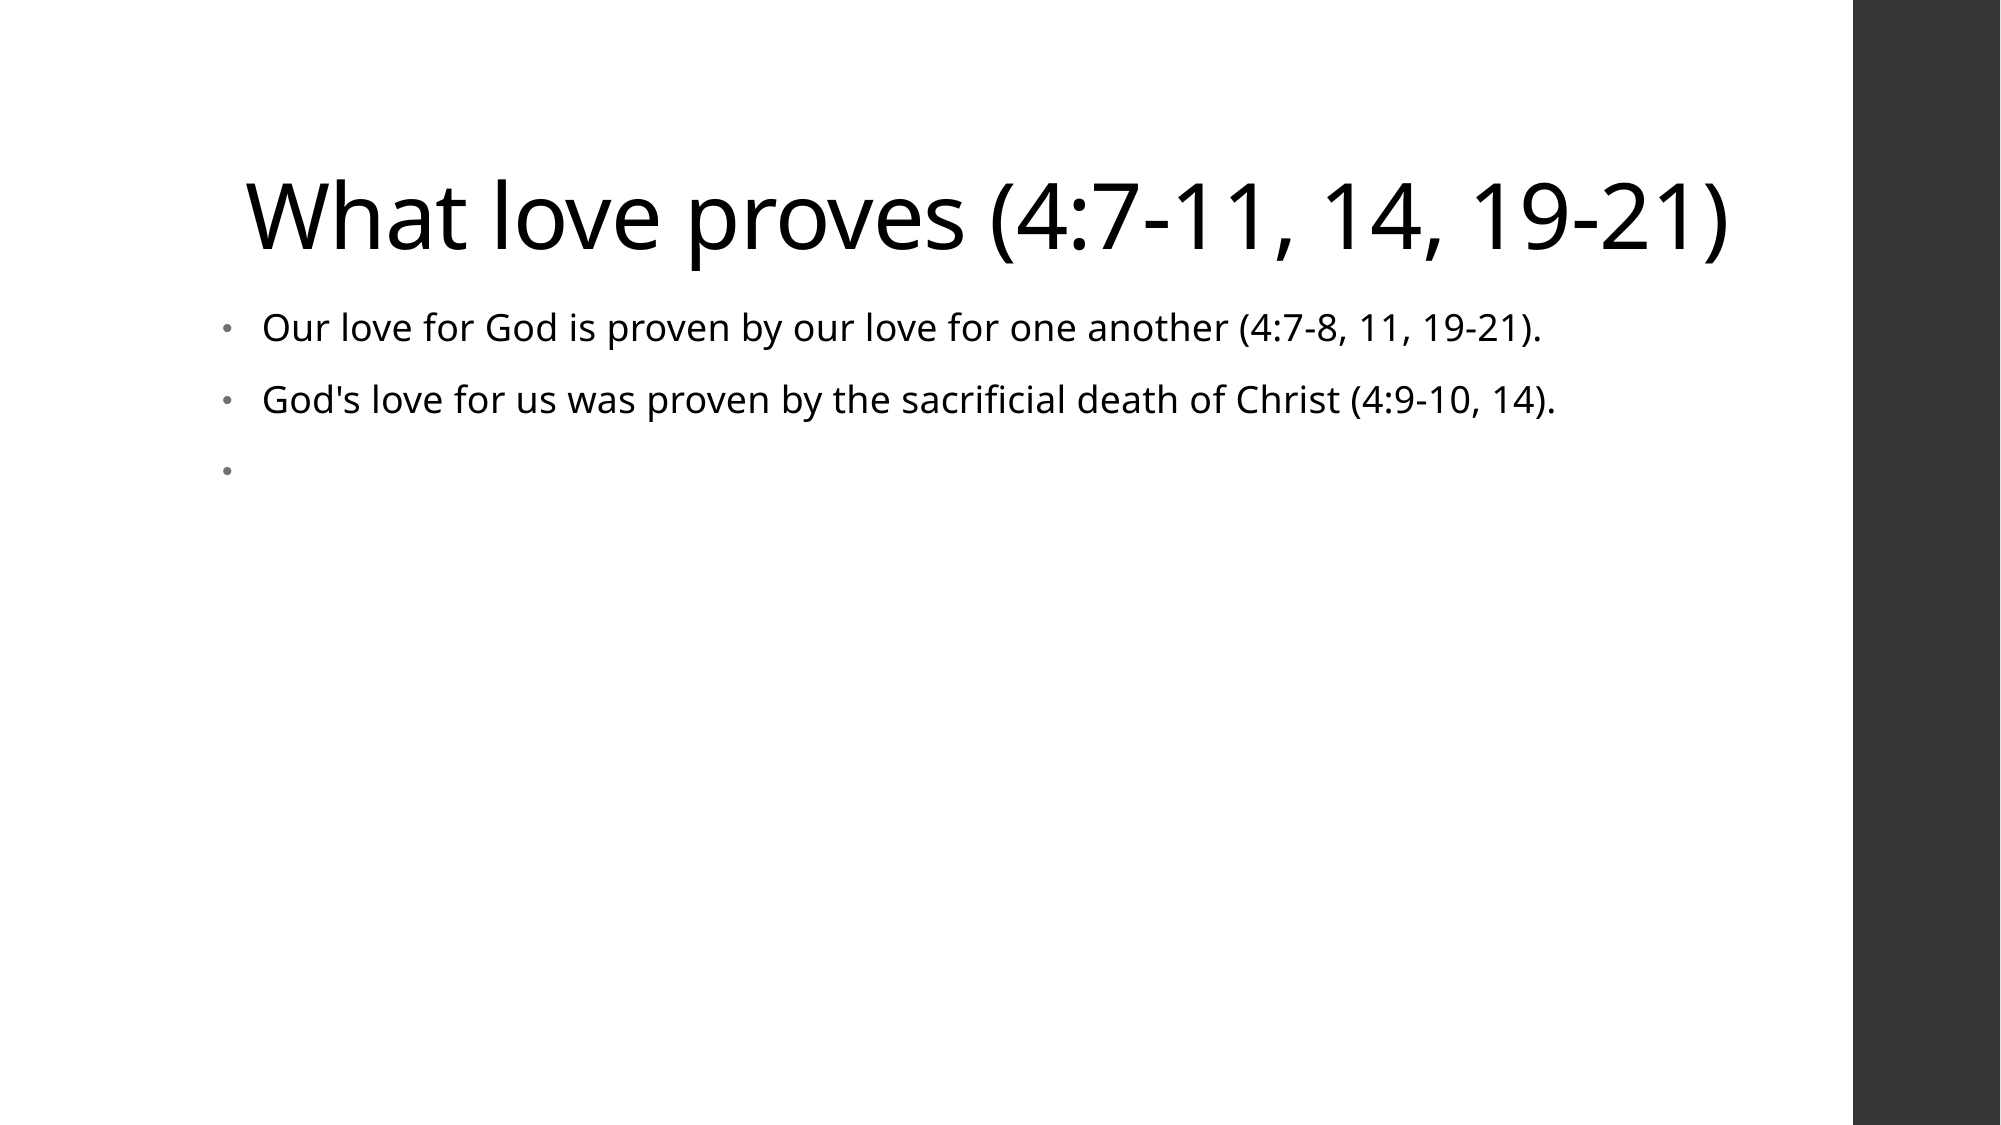

# What love proves (4:7-11, 14, 19-21)
 Our love for God is proven by our love for one another (4:7-8, 11, 19-21).
 God's love for us was proven by the sacrificial death of Christ (4:9-10, 14).